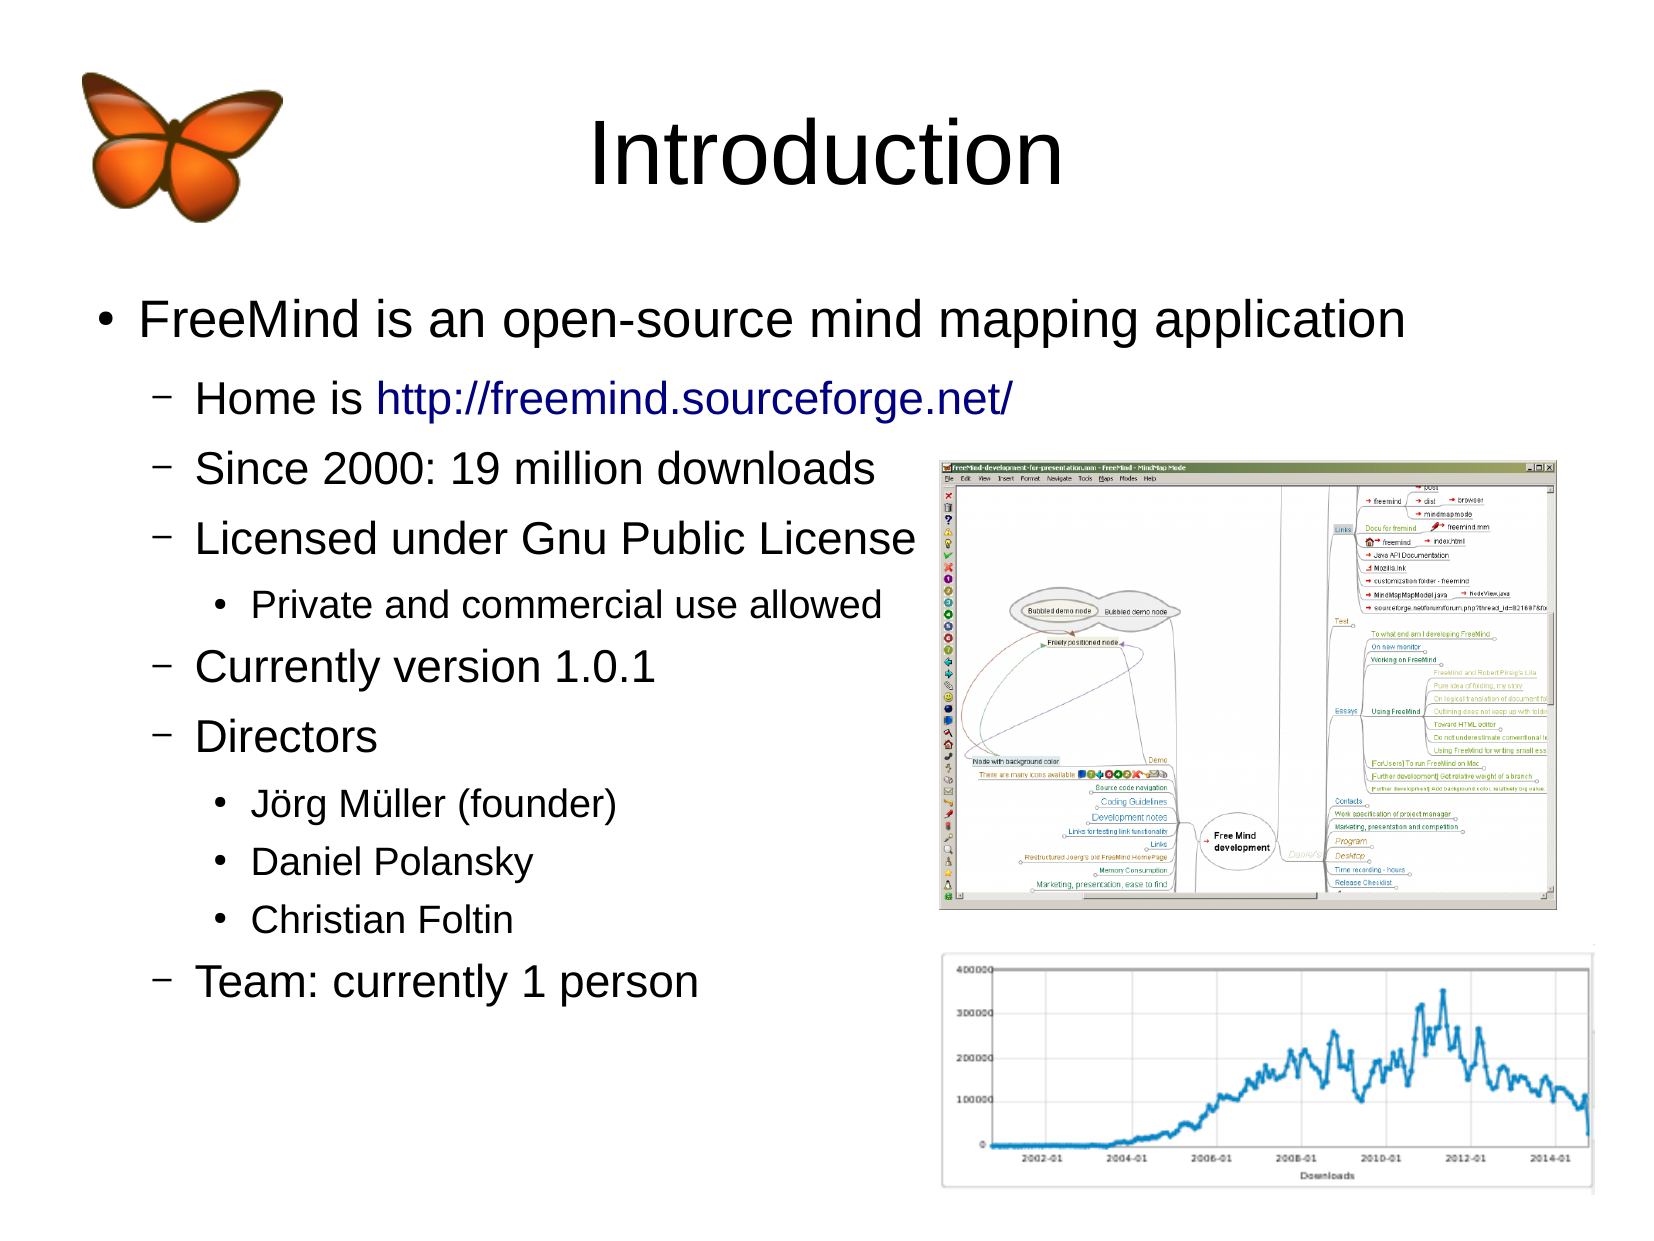

# Introduction
FreeMind is an open-source mind mapping application
Home is http://freemind.sourceforge.net/
Since 2000: 19 million downloads
Licensed under Gnu Public License
Private and commercial use allowed
Currently version 1.0.1
Directors
Jörg Müller (founder)
Daniel Polansky
Christian Foltin
Team: currently 1 person